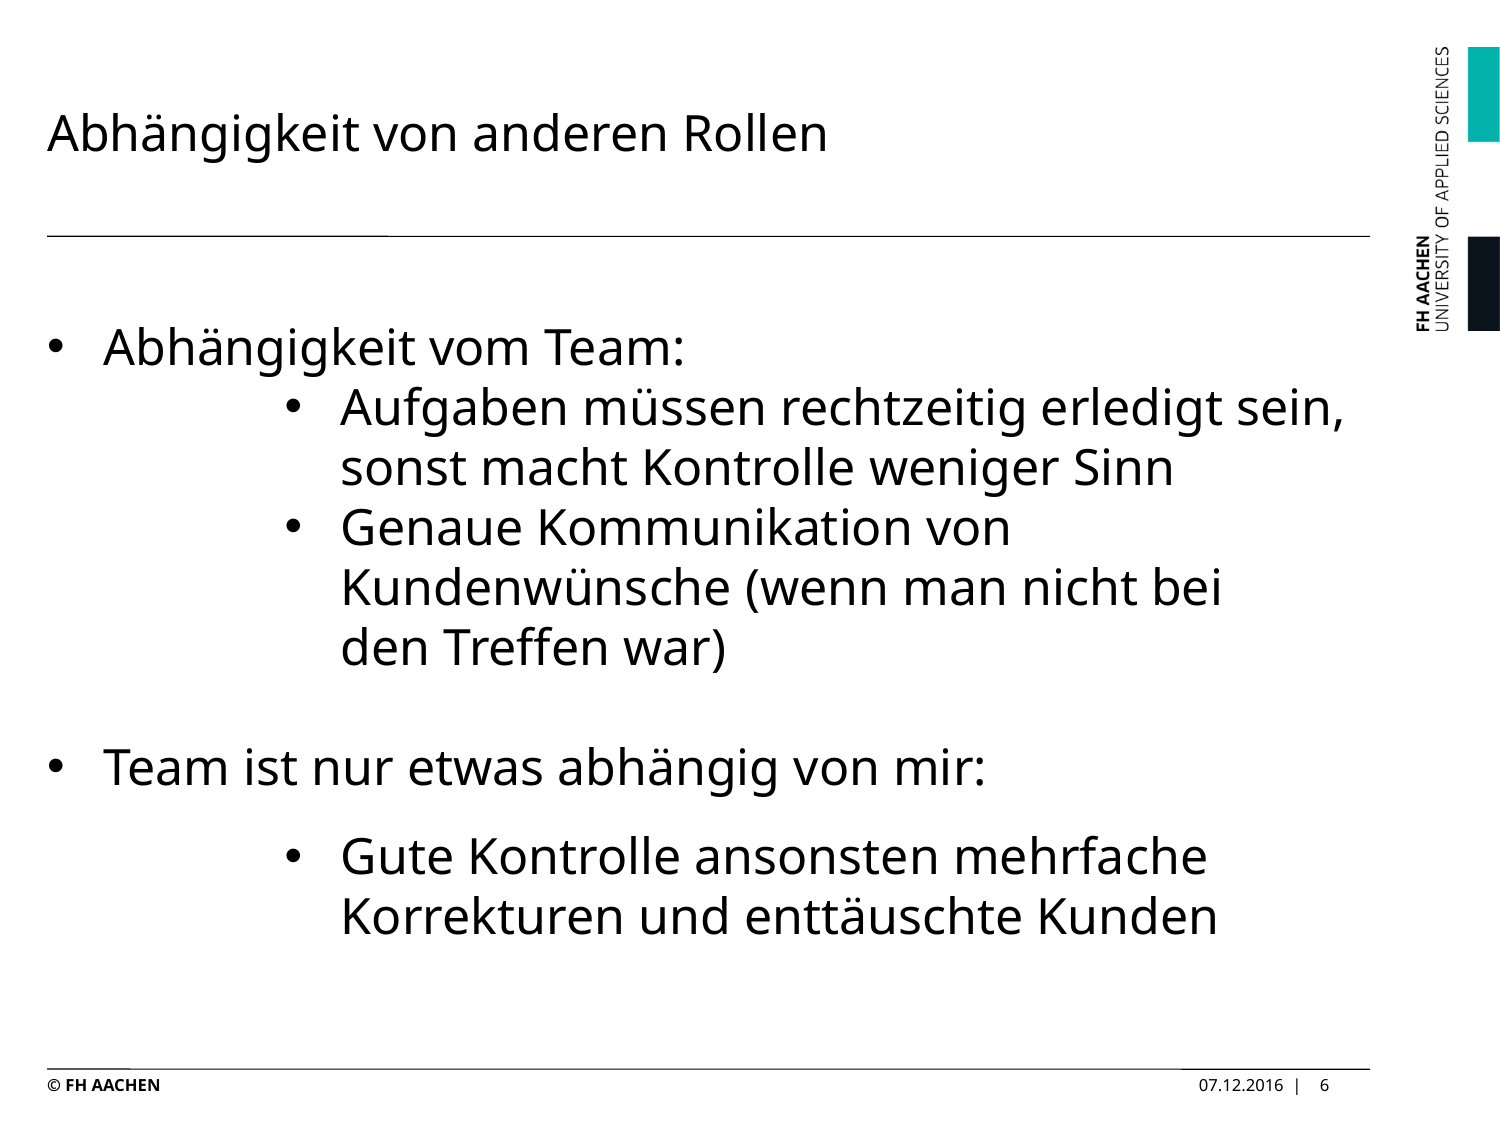

# Abhängigkeit von anderen Rollen
Abhängigkeit vom Team:
Aufgaben müssen rechtzeitig erledigt sein,
sonst macht Kontrolle weniger Sinn
Genaue Kommunikation von
Kundenwünsche (wenn man nicht bei
den Treffen war)
Team ist nur etwas abhängig von mir:
Gute Kontrolle ansonsten mehrfache
Korrekturen und enttäuschte Kunden
© FH AACHEN
07.12.2016 |